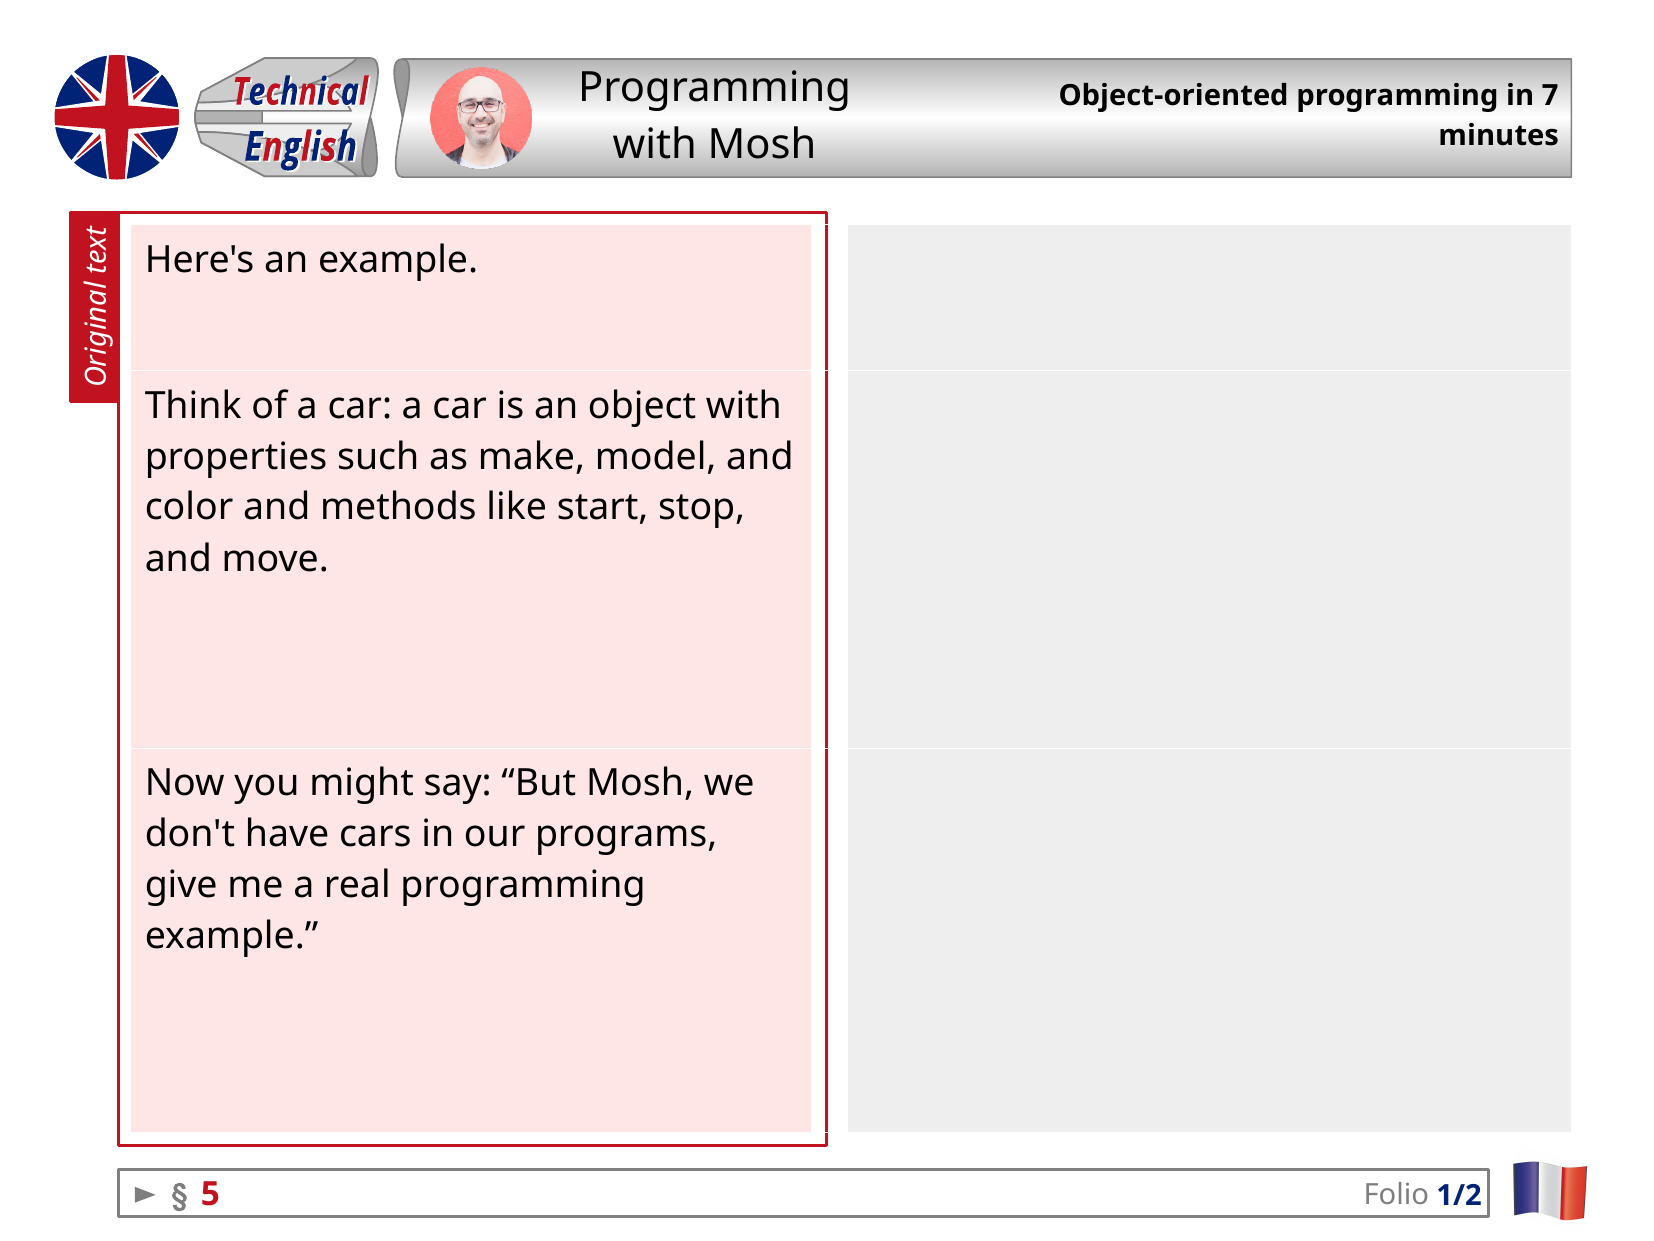

#
| Here's an example. | | |
| --- | --- | --- |
| Think of a car: a car is an object with properties such as make, model, and color and methods like start, stop, and move. | | |
| Now you might say: “But Mosh, we don't have cars in our programs, give me a real programming example.” | | |
5
1/2